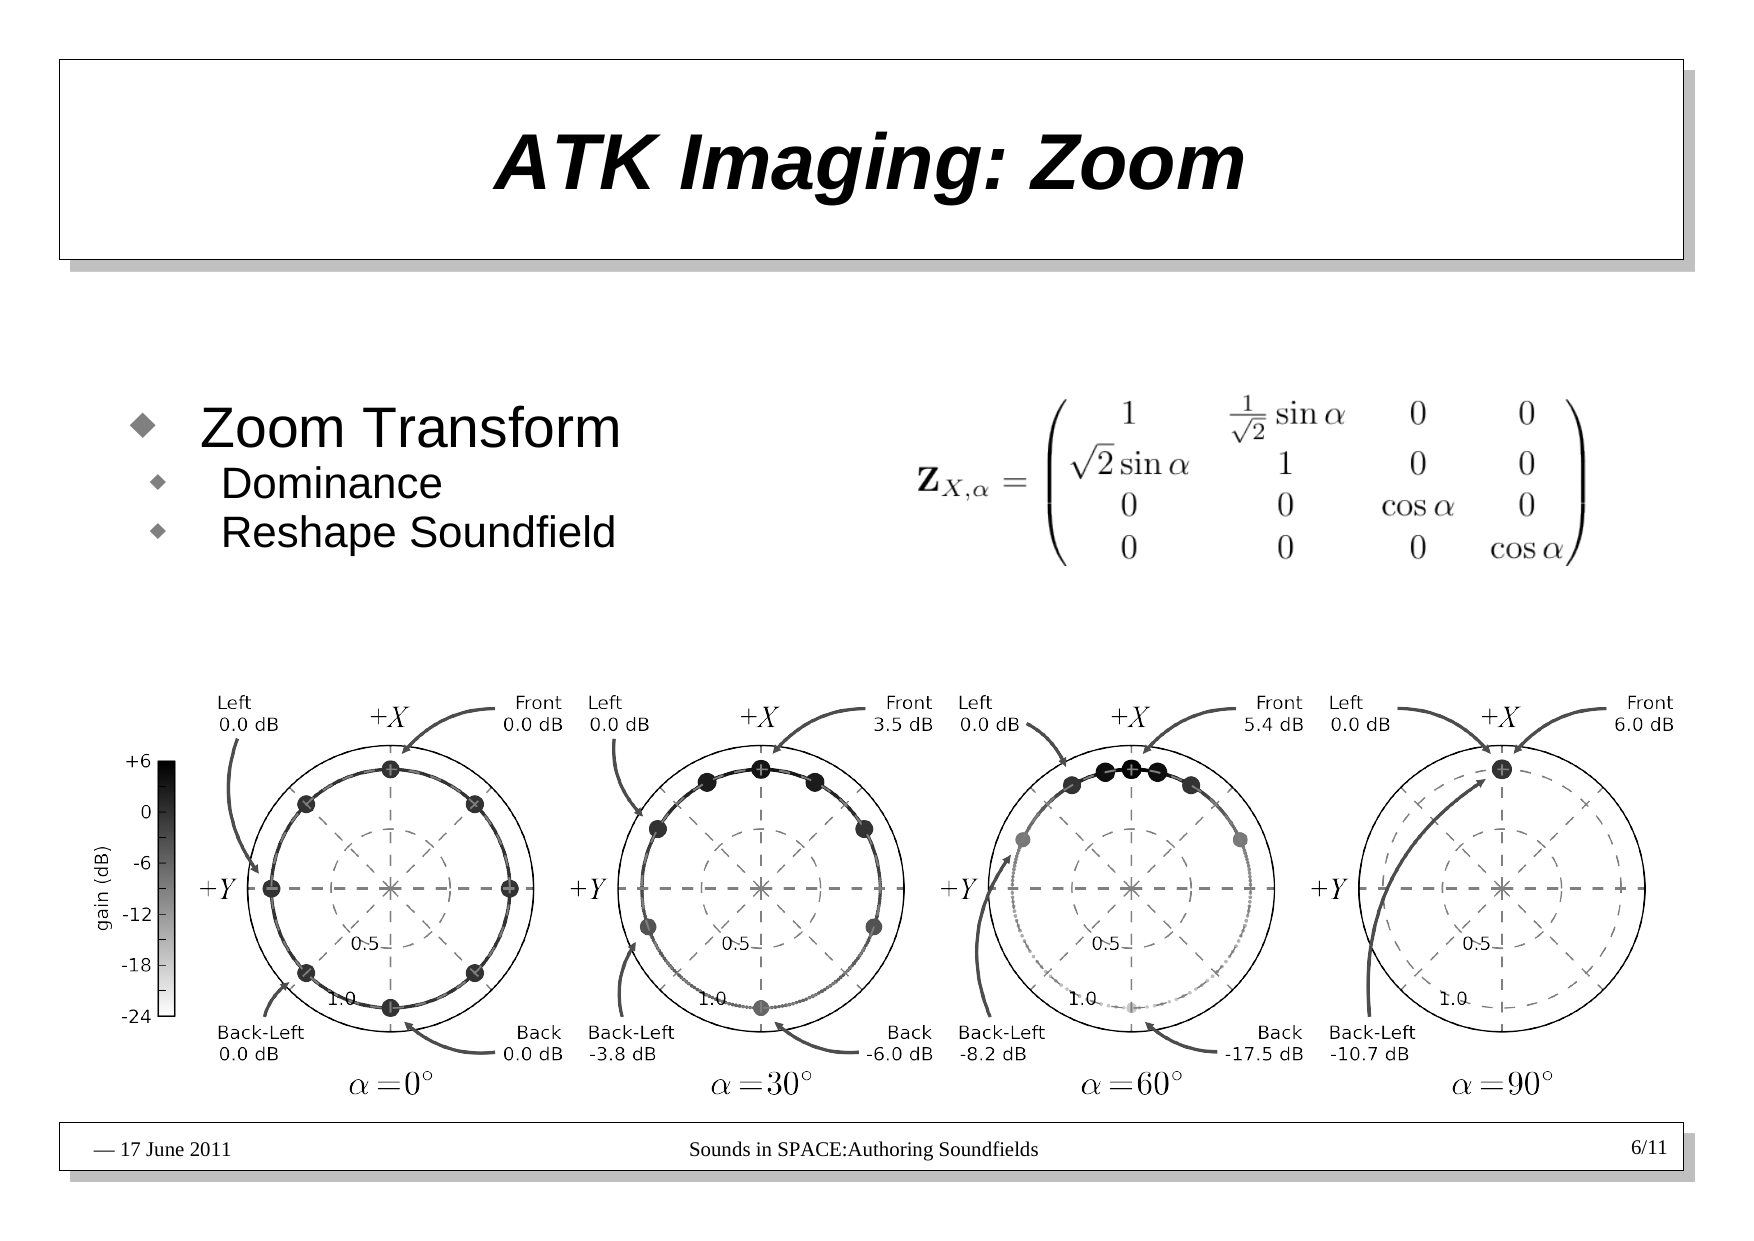

# ATK Imaging: Zoom
Zoom Transform
Dominance
Reshape Soundfield